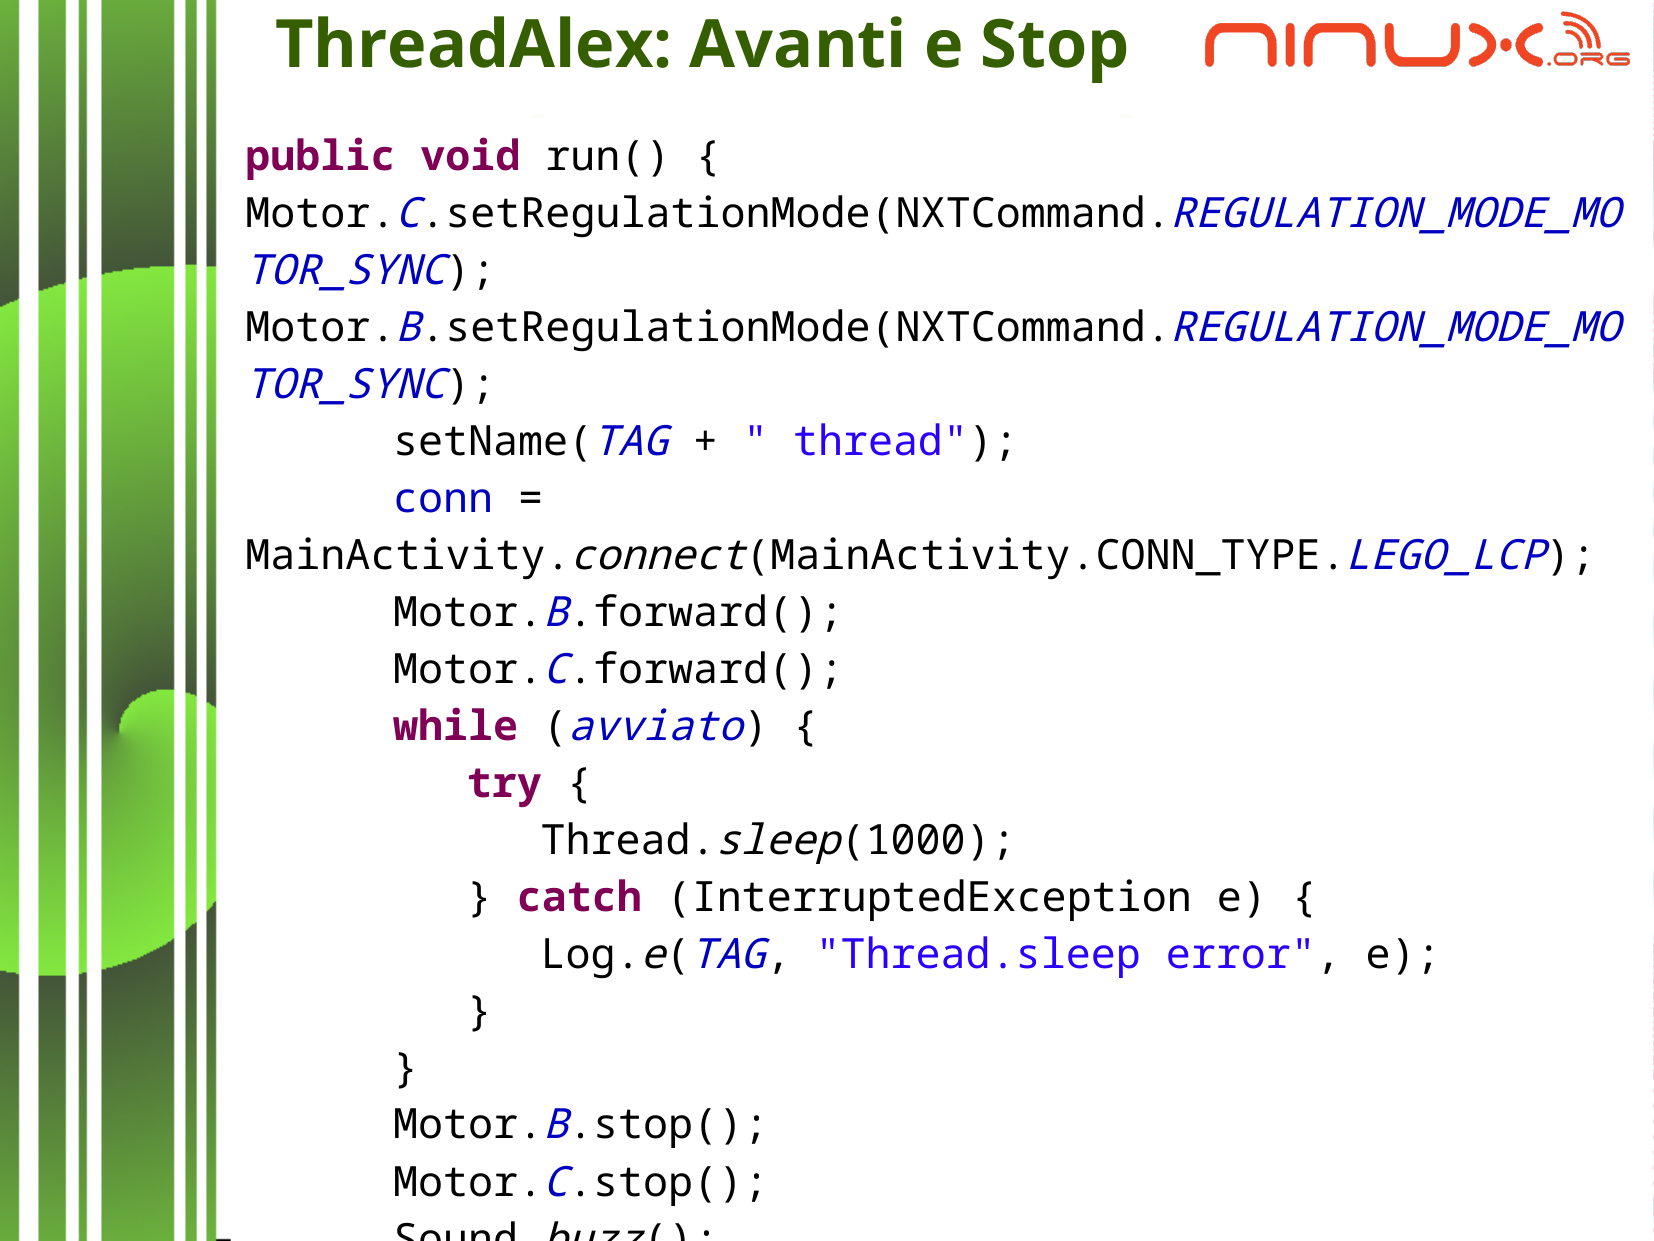

# ThreadAlex: Avanti e Stop
public void run() {
Motor.C.setRegulationMode(NXTCommand.REGULATION_MODE_MOTOR_SYNC);
Motor.B.setRegulationMode(NXTCommand.REGULATION_MODE_MOTOR_SYNC);
		setName(TAG + " thread");
		conn = MainActivity.connect(MainActivity.CONN_TYPE.LEGO_LCP);
		Motor.B.forward();
		Motor.C.forward();
		while (avviato) {
			try {
				Thread.sleep(1000);
			} catch (InterruptedException e) {
				Log.e(TAG, "Thread.sleep error", e);
			}
		}
		Motor.B.stop();
		Motor.C.stop();
		Sound.buzz();
		closeConnection();
}